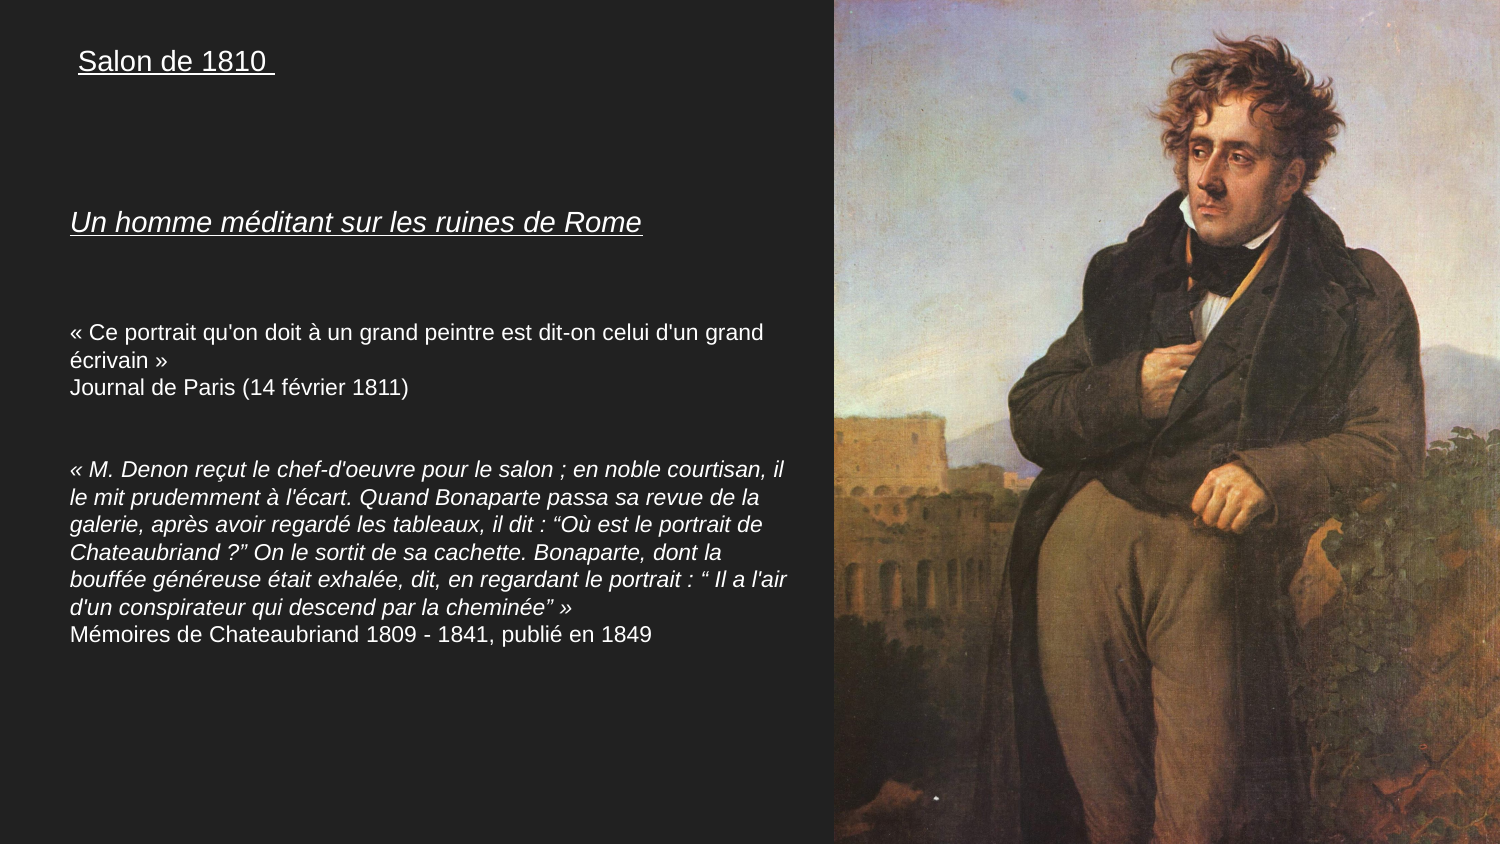

# Salon de 1810
Un homme méditant sur les ruines de Rome
« Ce portrait qu'on doit à un grand peintre est dit-on celui d'un grand écrivain »
Journal de Paris (14 février 1811)
« M. Denon reçut le chef-d'oeuvre pour le salon ; en noble courtisan, il le mit prudemment à l'écart. Quand Bonaparte passa sa revue de la galerie, après avoir regardé les tableaux, il dit : “Où est le portrait de Chateaubriand ?” On le sortit de sa cachette. Bonaparte, dont la bouffée généreuse était exhalée, dit, en regardant le portrait : “ Il a l'air d'un conspirateur qui descend par la cheminée” »
Mémoires de Chateaubriand 1809 - 1841, publié en 1849